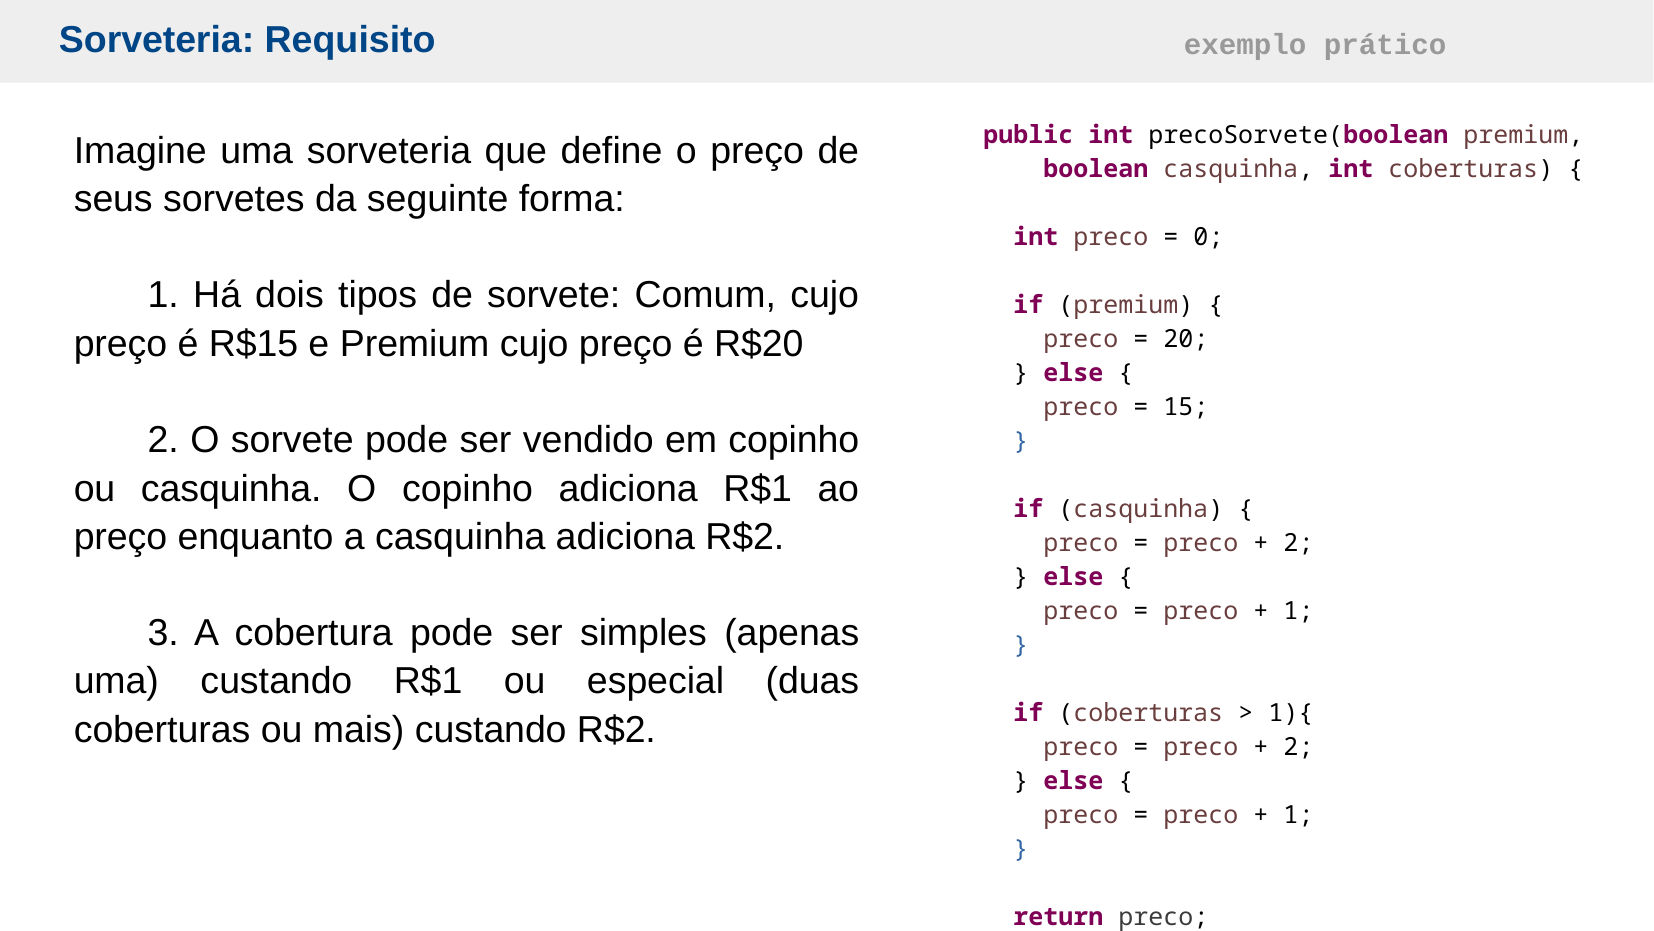

# Sorveteria: Requisito
exemplo prático
public int precoSorvete(boolean premium,
 boolean casquinha, int coberturas) {
 int preco = 0;
 if (premium) {
 preco = 20;
 } else {
 preco = 15;
 }
 if (casquinha) {
 preco = preco + 2;
 } else {
 preco = preco + 1;
 }
 if (coberturas > 1){
 preco = preco + 2;
 } else {
 preco = preco + 1;
 }
 return preco;
}
Imagine uma sorveteria que define o preço de seus sorvetes da seguinte forma:
	1. Há dois tipos de sorvete: Comum, cujo preço é R$15 e Premium cujo preço é R$20
	2. O sorvete pode ser vendido em copinho ou casquinha. O copinho adiciona R$1 ao preço enquanto a casquinha adiciona R$2.
	3. A cobertura pode ser simples (apenas uma) custando R$1 ou especial (duas coberturas ou mais) custando R$2.